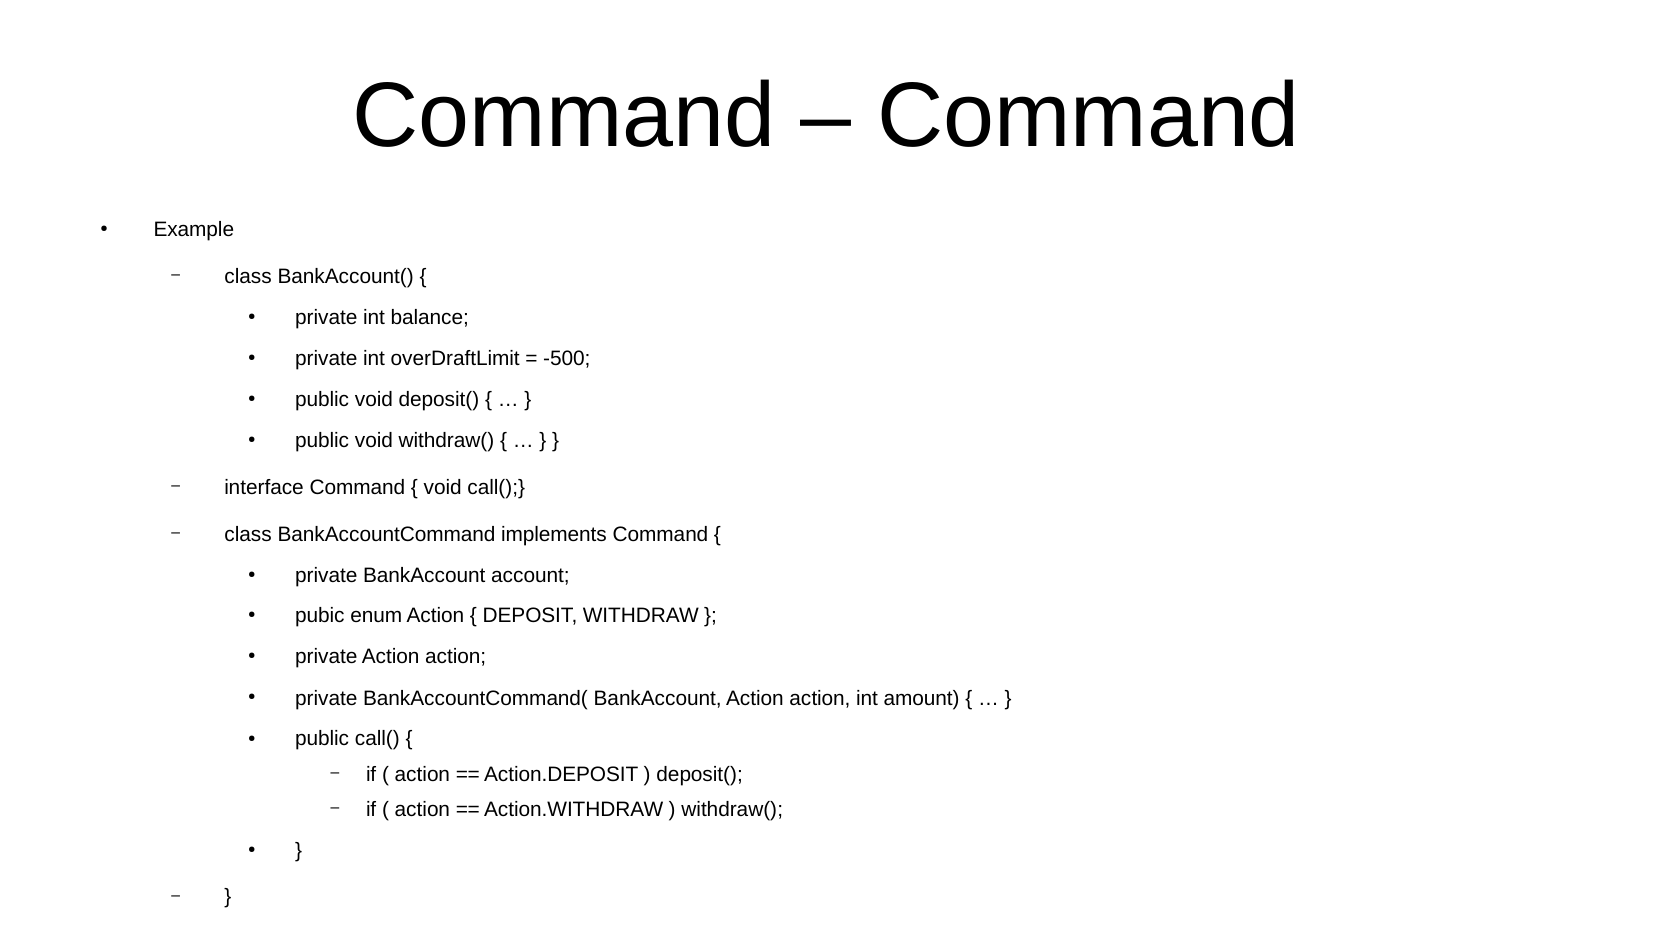

# Command – Command
Example
class BankAccount() {
private int balance;
private int overDraftLimit = -500;
public void deposit() { … }
public void withdraw() { … } }
interface Command { void call();}
class BankAccountCommand implements Command {
private BankAccount account;
pubic enum Action { DEPOSIT, WITHDRAW };
private Action action;
private BankAccountCommand( BankAccount, Action action, int amount) { … }
public call() {
if ( action == Action.DEPOSIT ) deposit();
if ( action == Action.WITHDRAW ) withdraw();
}
}